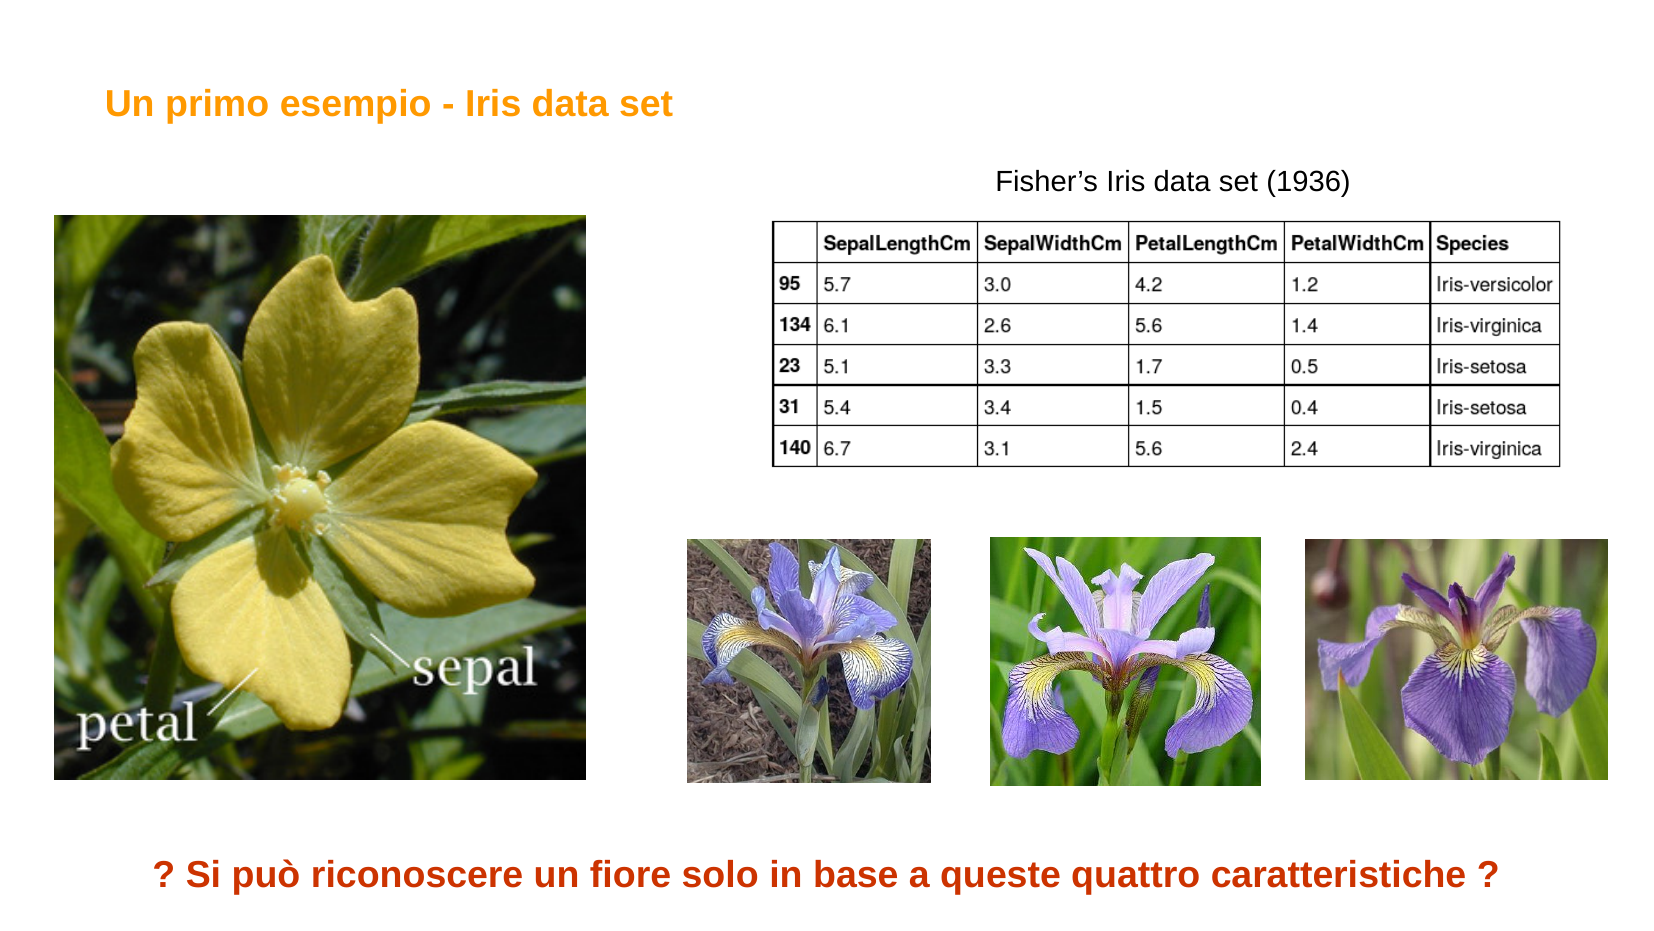

Un primo esempio - Iris data set
Fisher’s Iris data set (1936)
? Si può riconoscere un fiore solo in base a queste quattro caratteristiche ?